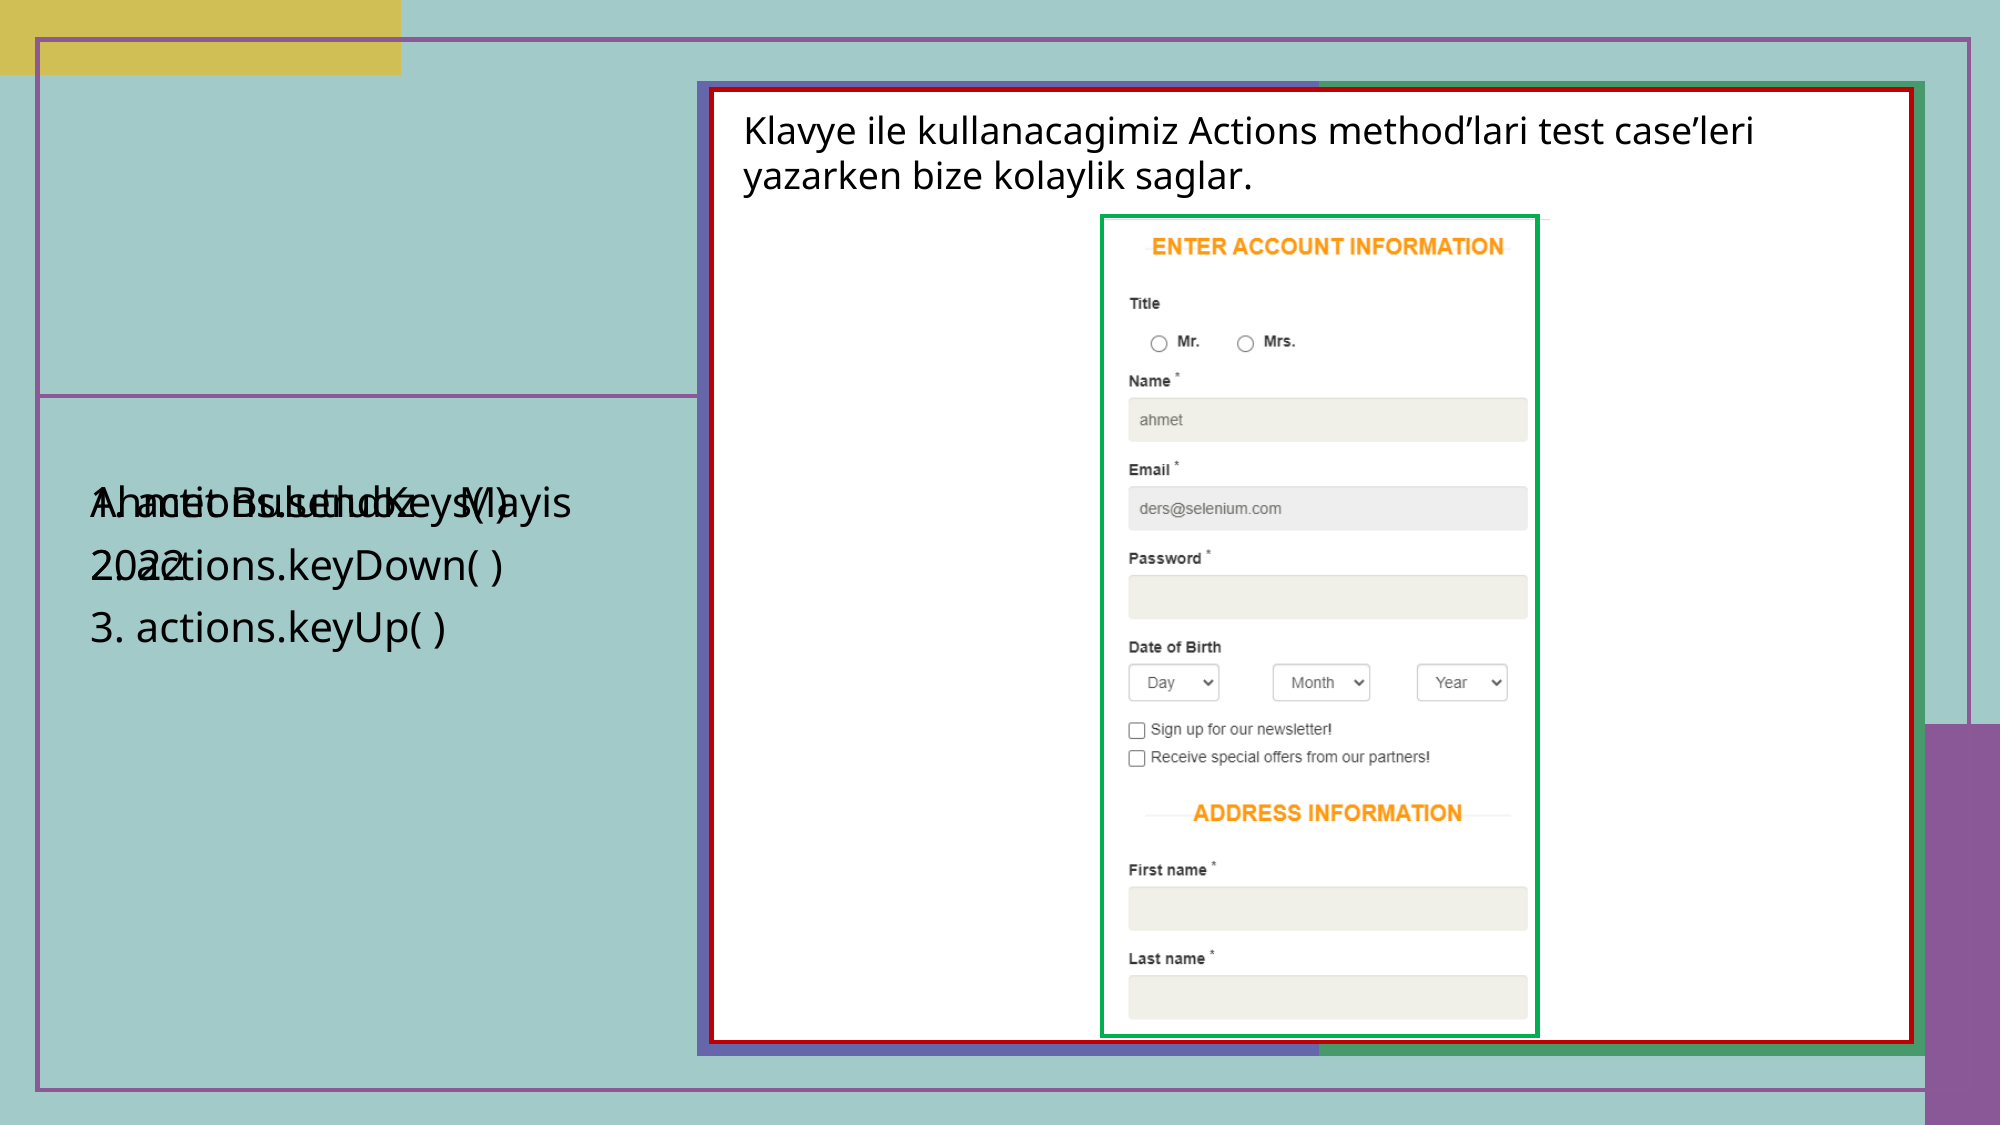

Klavye ile kullanacagimiz Actions method’lari test case’leri yazarken bize kolaylik saglar.
# Klavye actions method’lari
1. actions.sendKeys( )
2. actions.keyDown( )
3. actions.keyUp( )
Ahmet Bulutluoz Mayis 2022